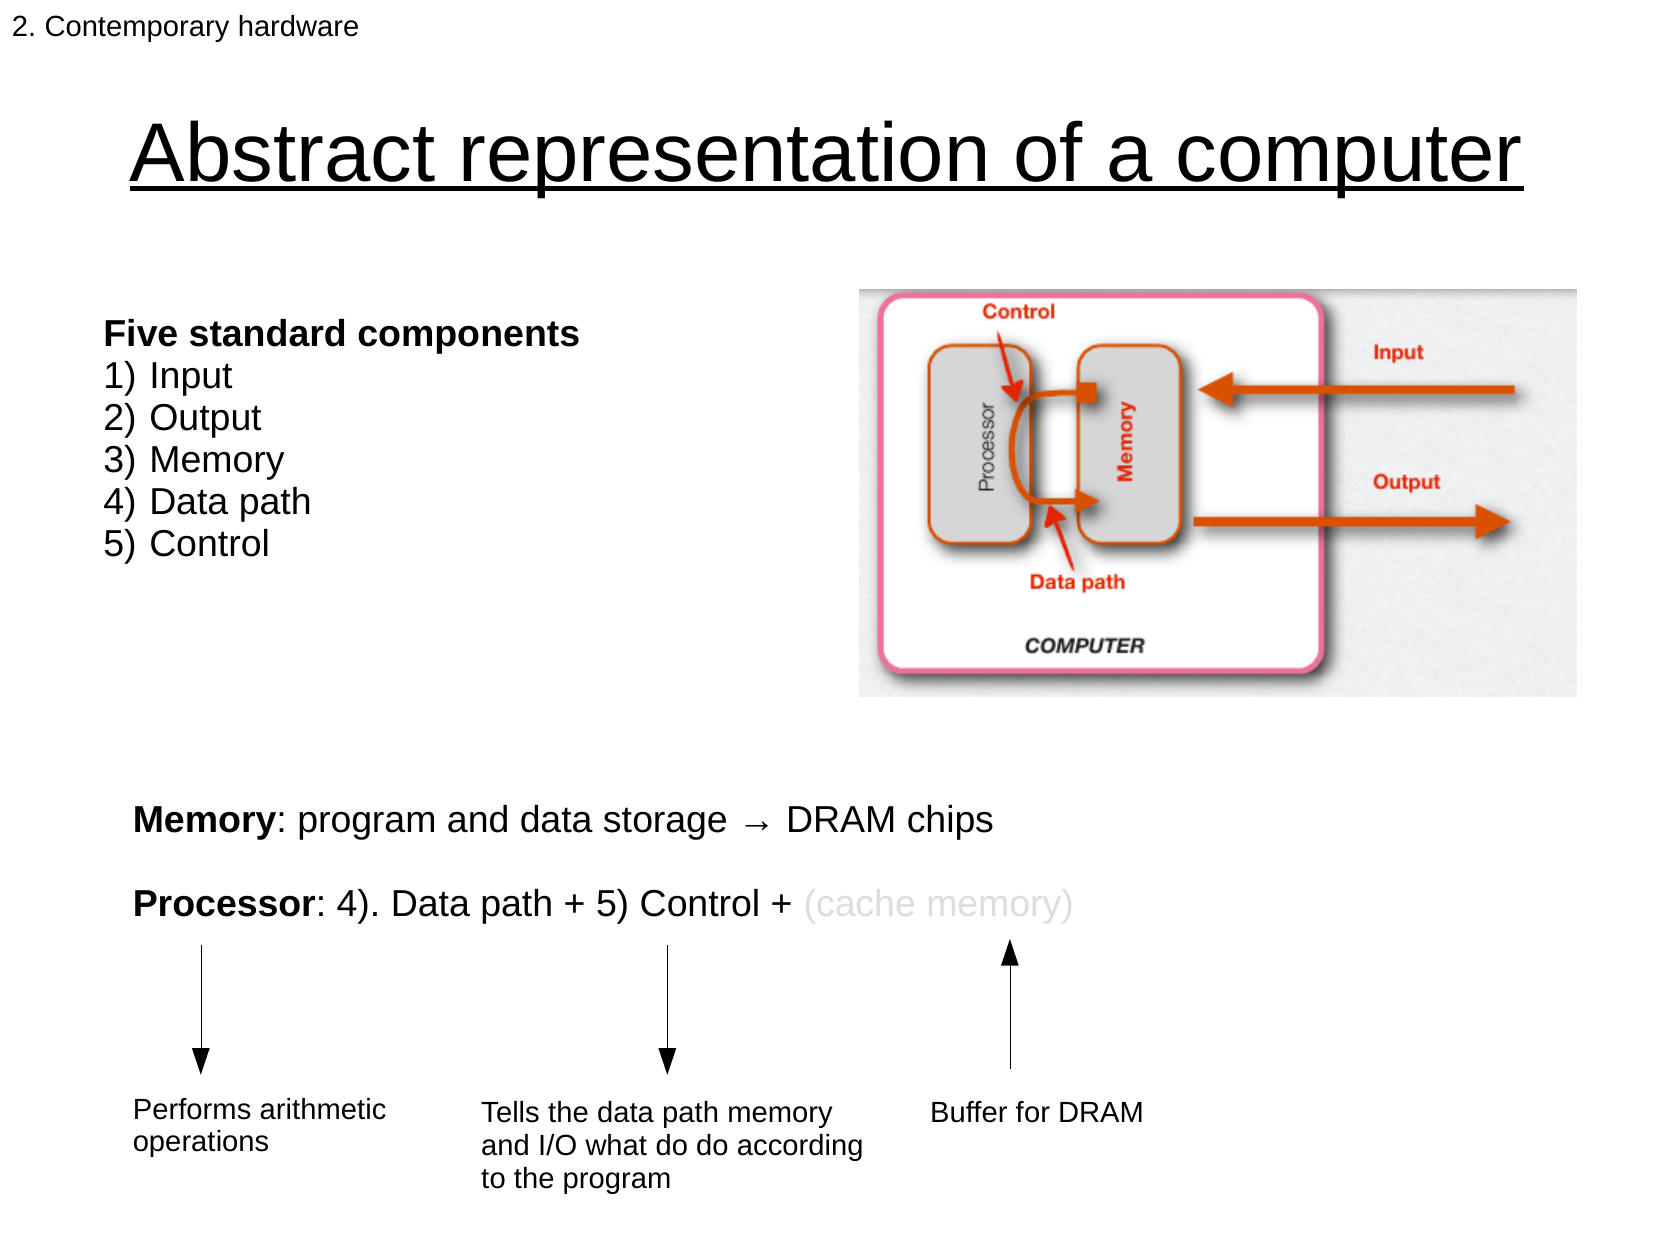

2. Contemporary hardware
# Abstract representation of a computer
Five standard components
 Input
 Output
 Memory
 Data path
 Control
Memory: program and data storage → DRAM chips
Processor: 4). Data path + 5) Control + (cache memory)
Performs arithmetic
operations
Tells the data path memory
and I/O what do do according
to the program
Buffer for DRAM